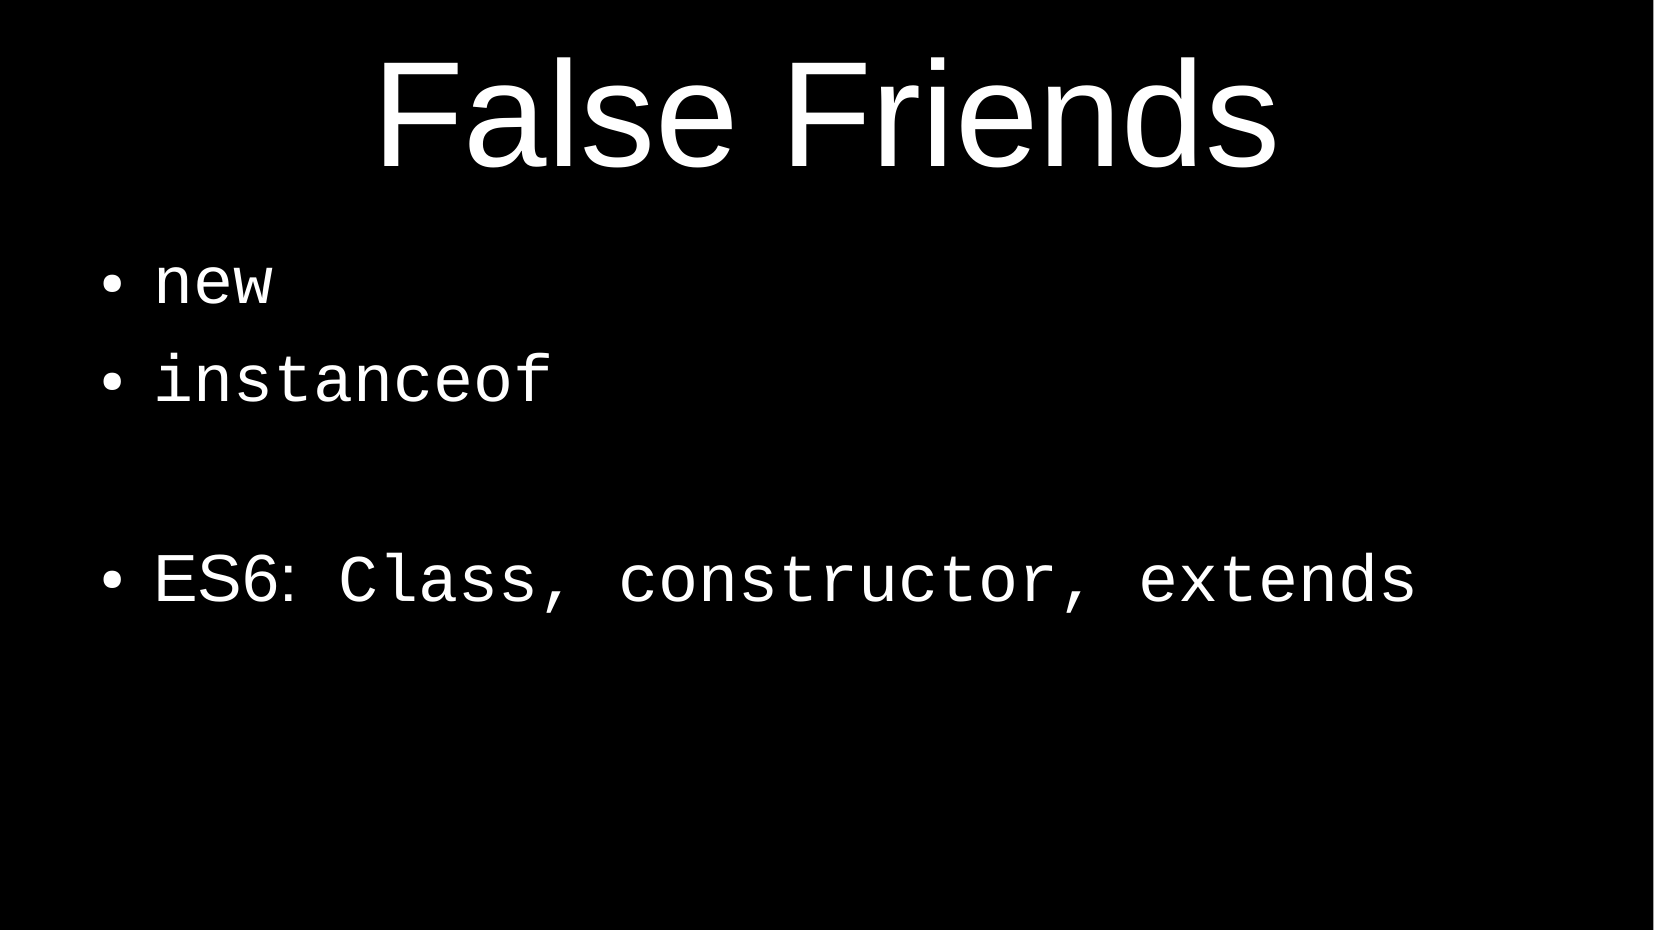

# False Friends
new
instanceof
ES6: Class, constructor, extends